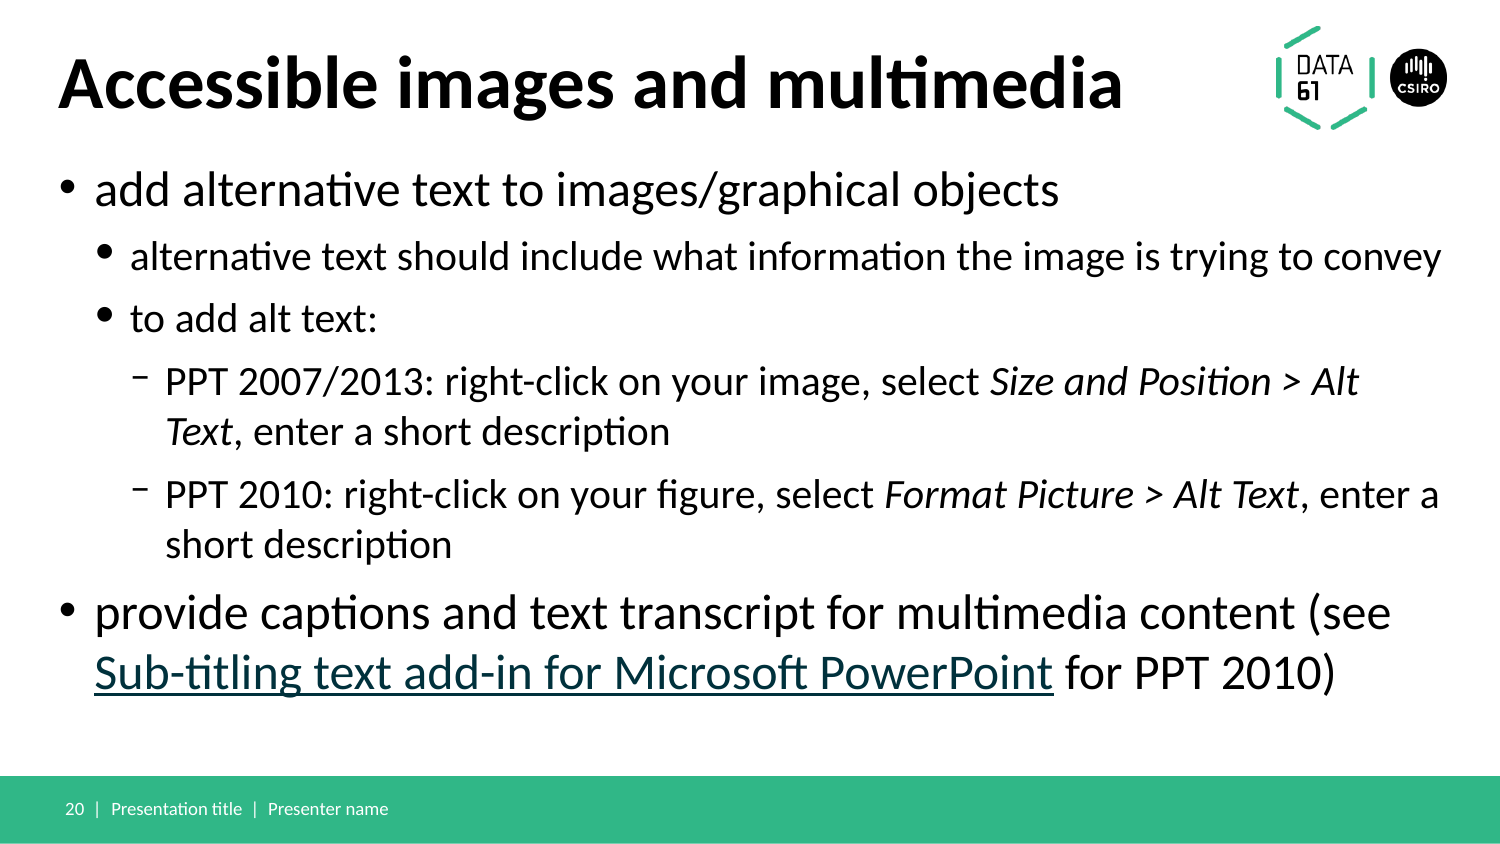

Accessible images and multimedia
# add alternative text to images/graphical objects
alternative text should include what information the image is trying to convey
to add alt text:
PPT 2007/2013: right-click on your image, select Size and Position > Alt Text, enter a short description
PPT 2010: right-click on your figure, select Format Picture > Alt Text, enter a short description
provide captions and text transcript for multimedia content (see Sub-titling text add-in for Microsoft PowerPoint for PPT 2010)
Presentation title | Presenter name